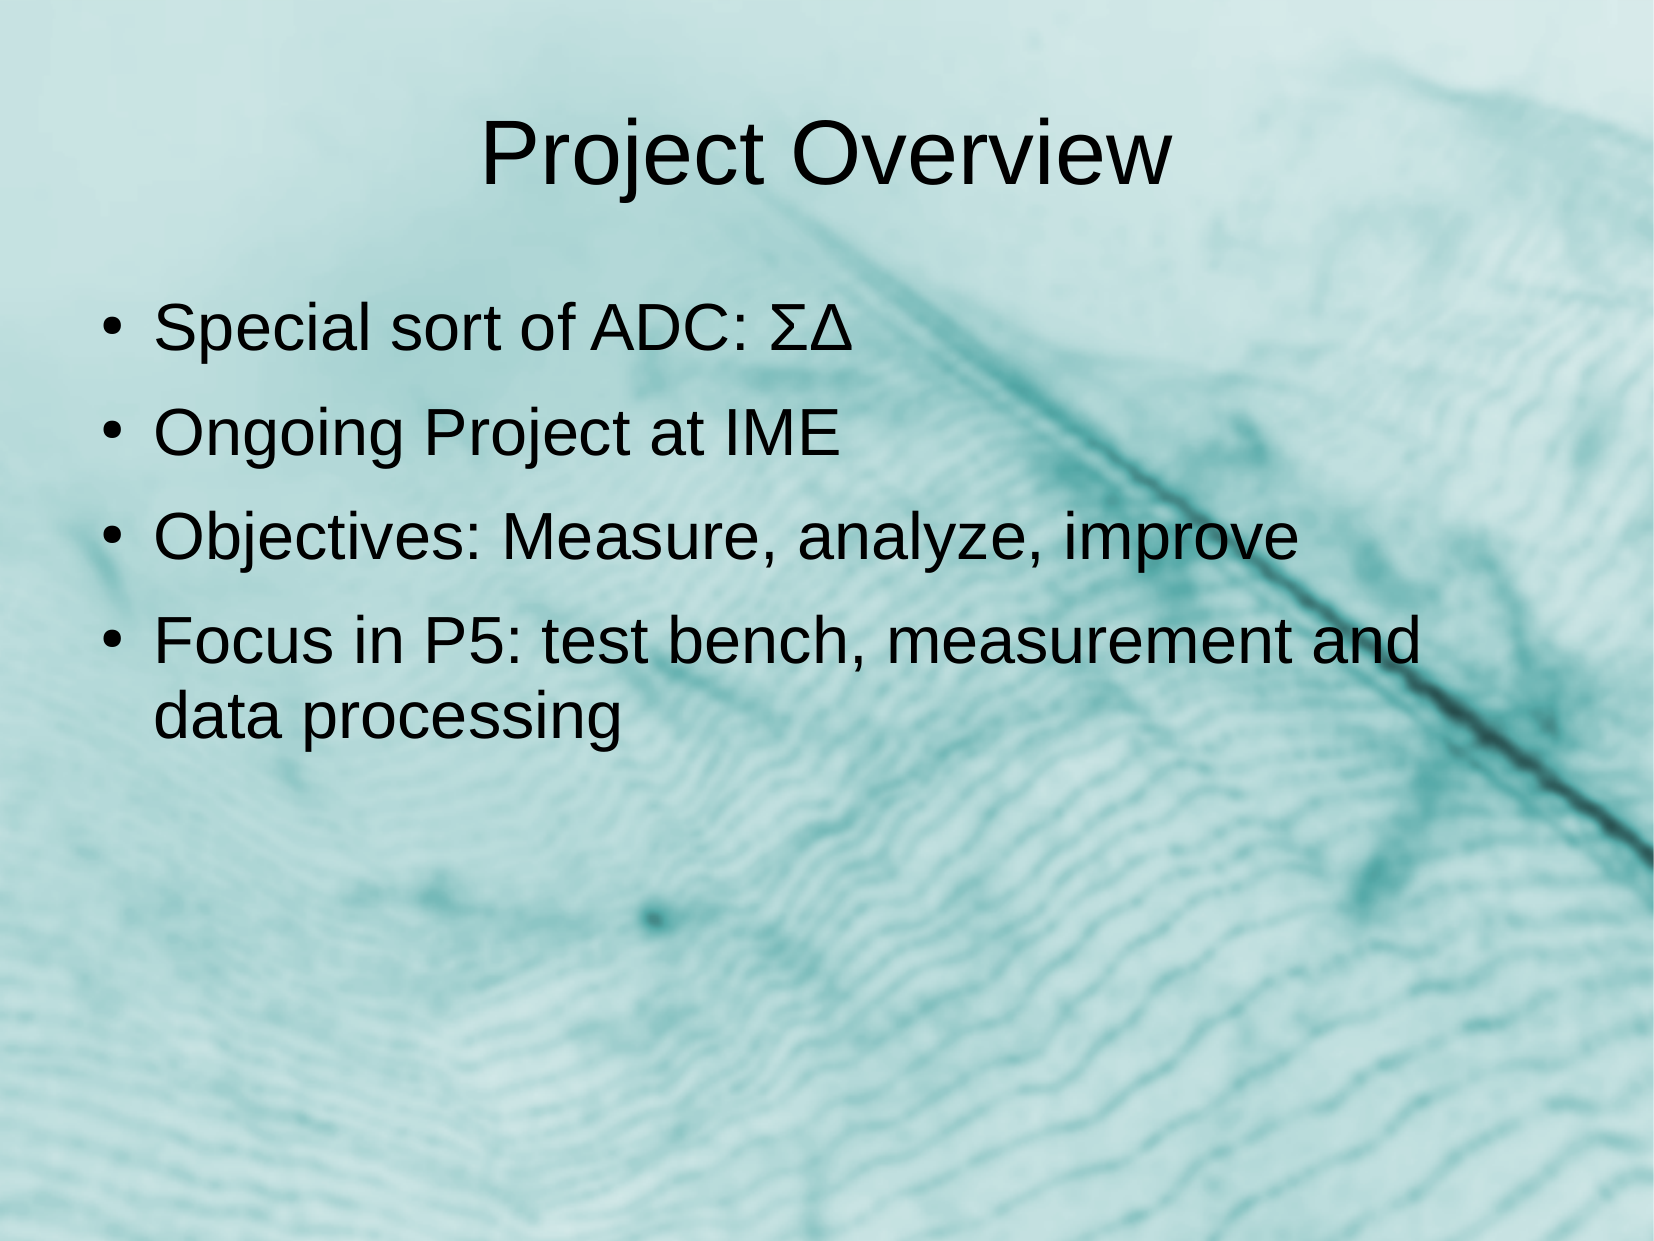

# Project Overview
Special sort of ADC: ΣΔ
Ongoing Project at IME
Objectives: Measure, analyze, improve
Focus in P5: test bench, measurement and data processing